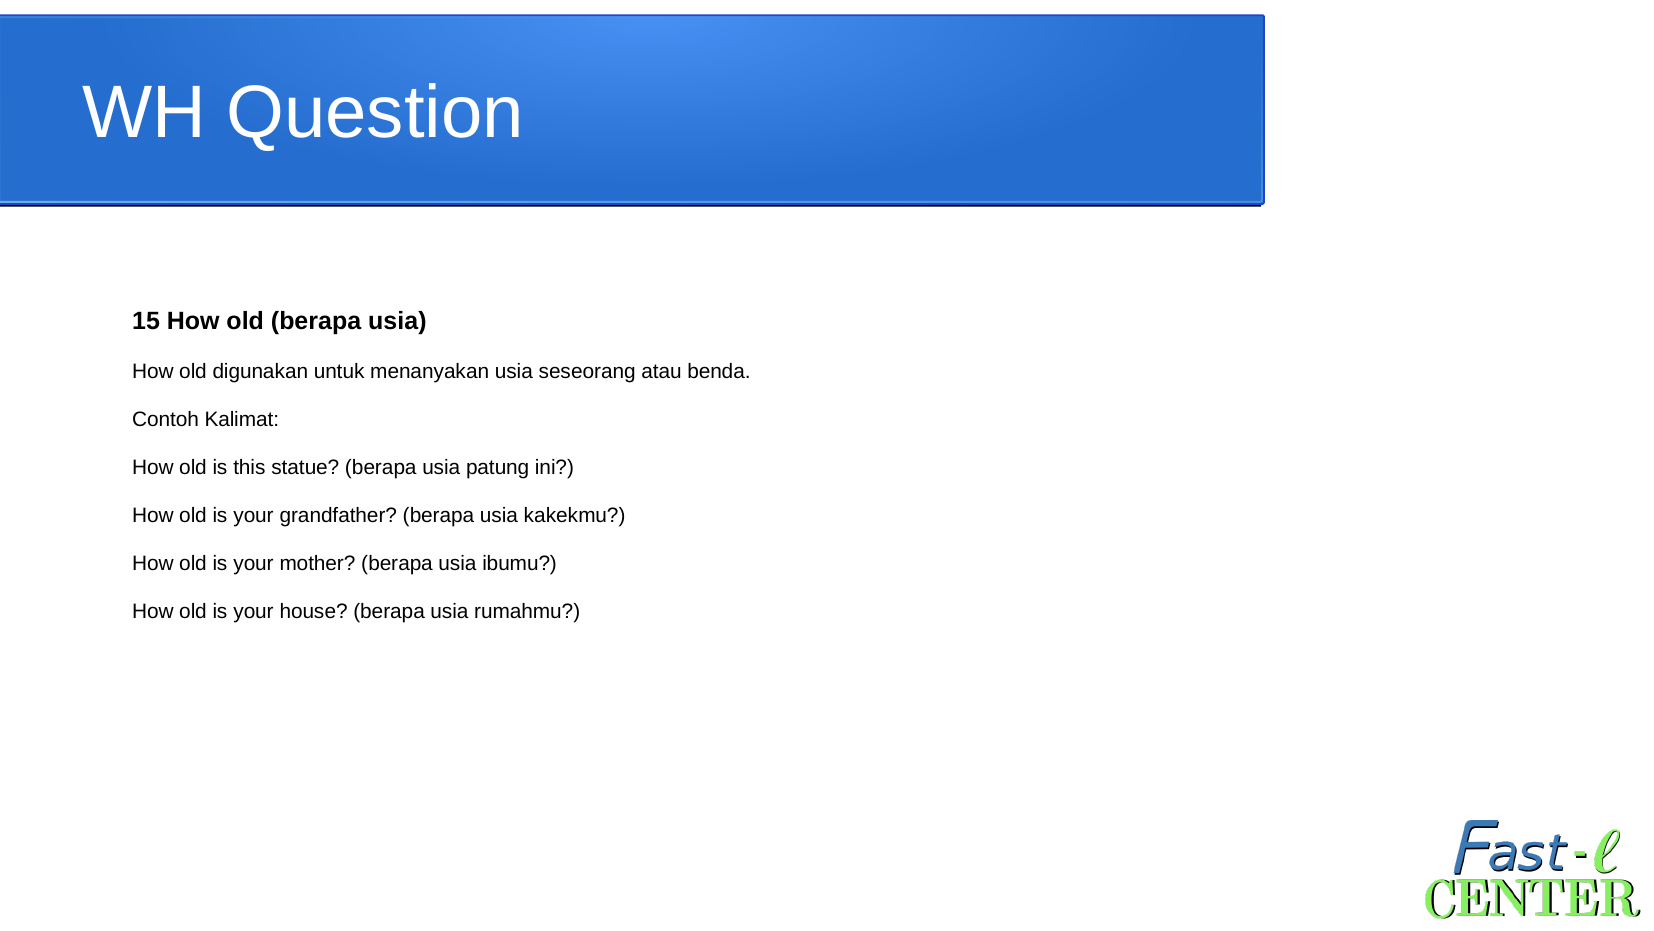

# WH Question
15 How old (berapa usia)
How old digunakan untuk menanyakan usia seseorang atau benda.
Contoh Kalimat:
How old is this statue? (berapa usia patung ini?)
How old is your grandfather? (berapa usia kakekmu?)
How old is your mother? (berapa usia ibumu?)
How old is your house? (berapa usia rumahmu?)